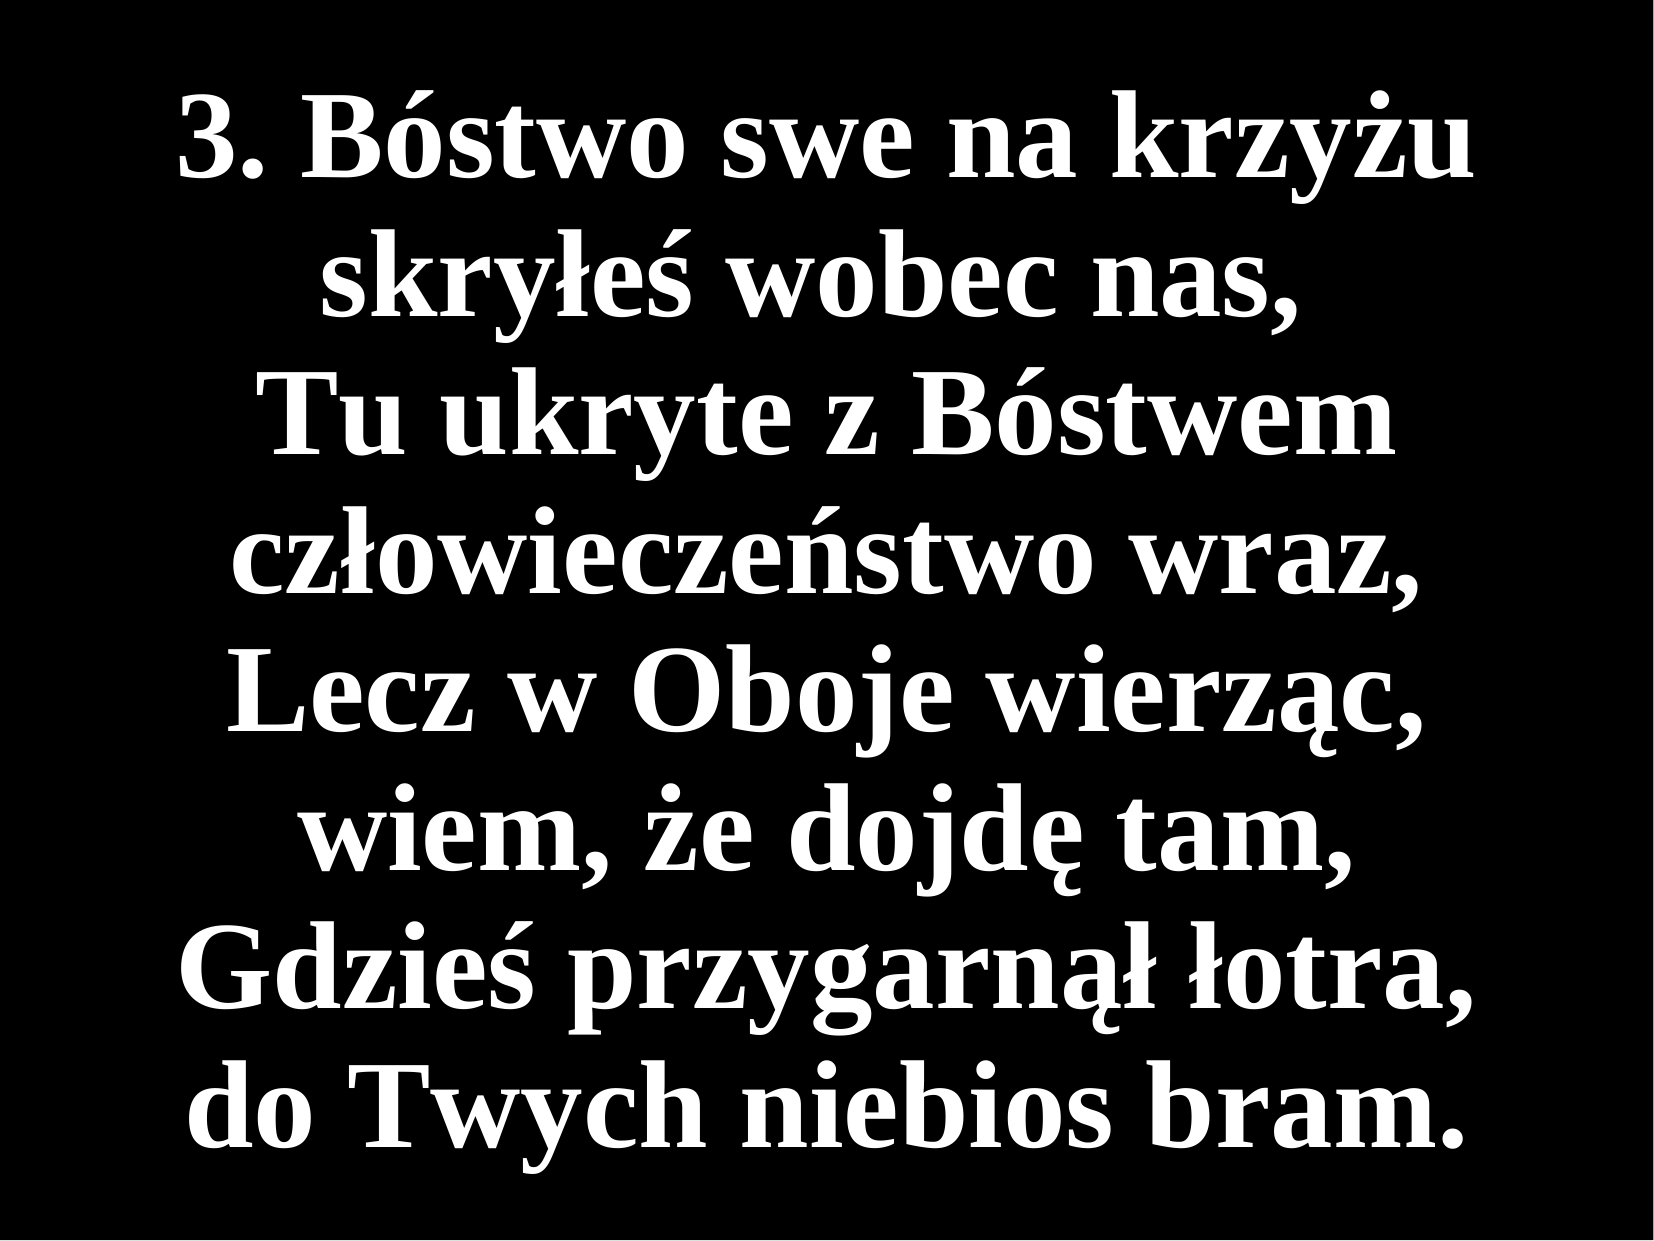

# 3. Bóstwo swe na krzyżu skryłeś wobec nas, Tu ukryte z Bóstwem człowieczeństwo wraz, Lecz w Oboje wierząc, wiem, że dojdę tam, Gdzieś przygarnął łotra, do Twych niebios bram.